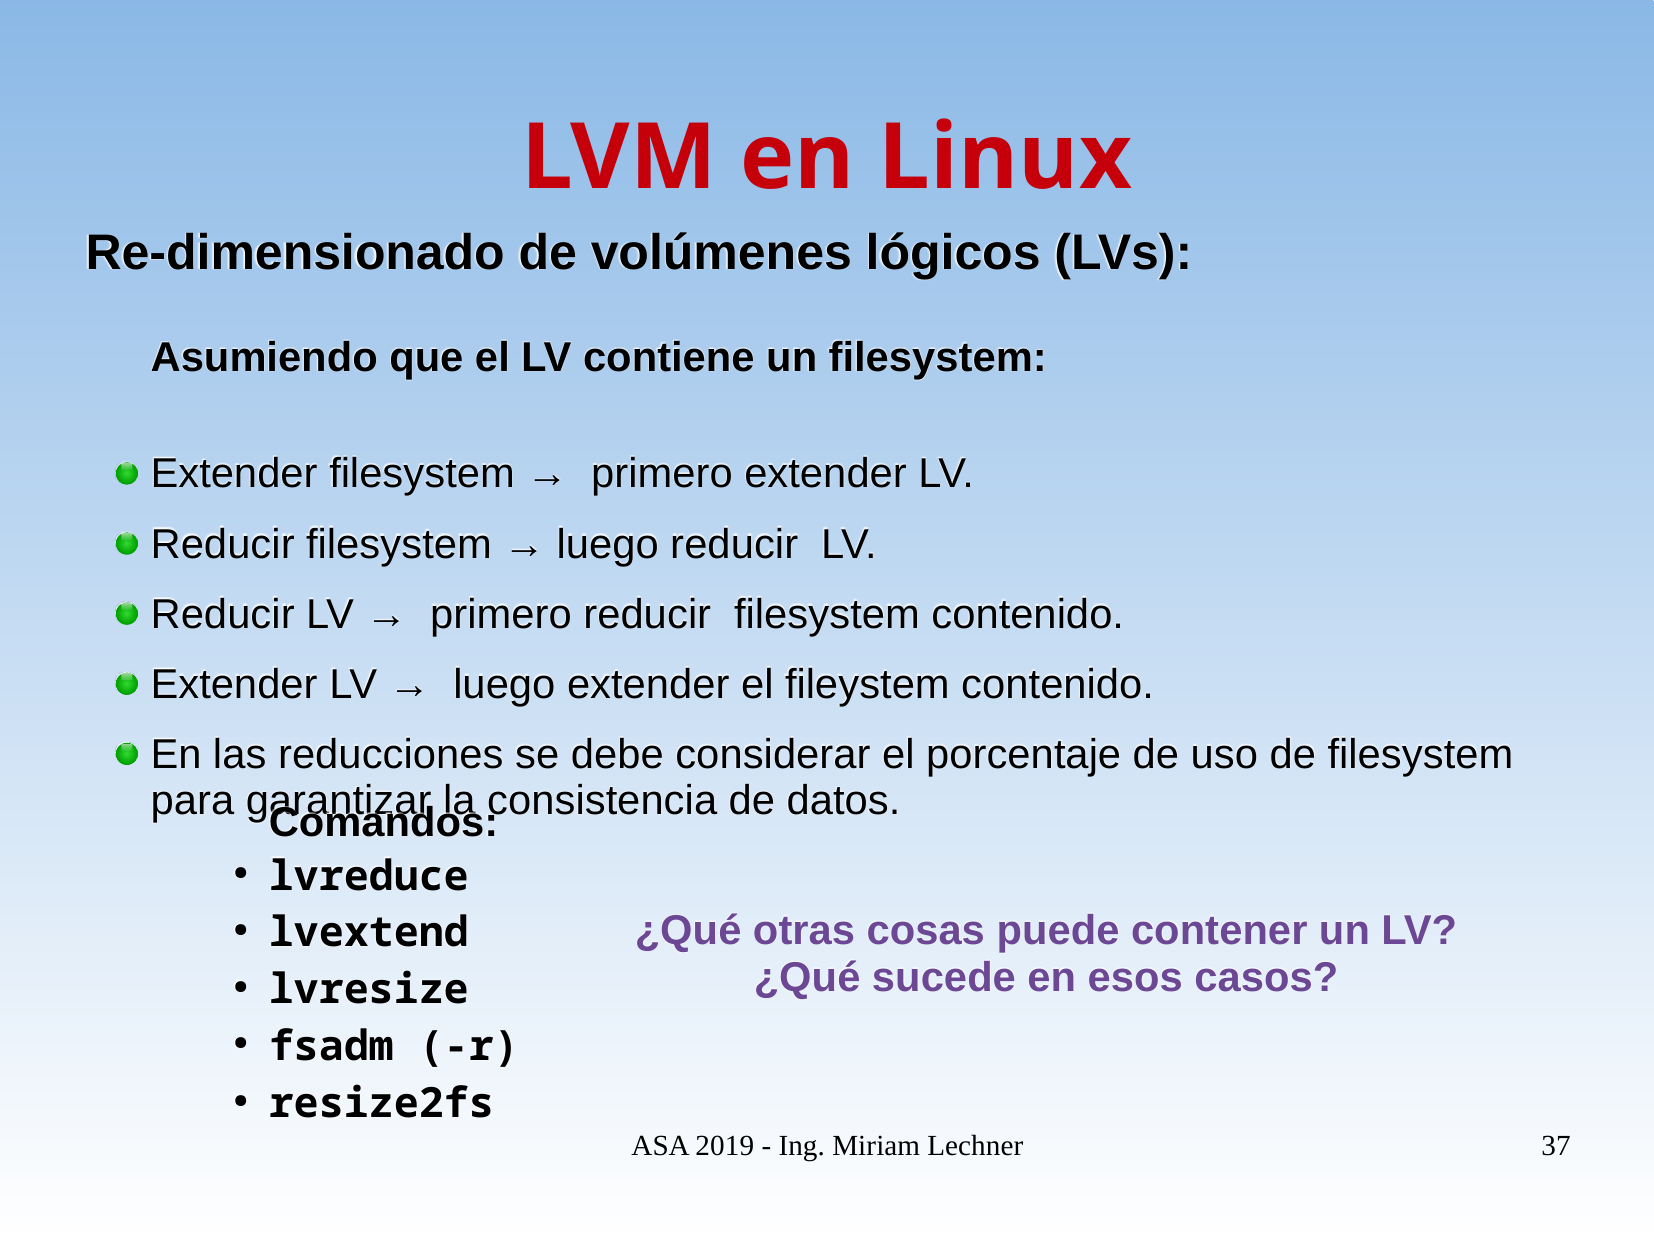

# LVM en Linux
Re-dimensionado de volúmenes lógicos (LVs):
Asumiendo que el LV contiene un filesystem:
Extender filesystem → primero extender LV.
Reducir filesystem → luego reducir LV.
Reducir LV → primero reducir filesystem contenido.
Extender LV → luego extender el fileystem contenido.
En las reducciones se debe considerar el porcentaje de uso de filesystem
para garantizar la consistencia de datos.
Comandos:
lvreduce
lvextend
lvresize
fsadm (-r)
resize2fs
¿Qué otras cosas puede contener un LV?
¿Qué sucede en esos casos?
ASA 2019 - Ing. Miriam Lechner
37